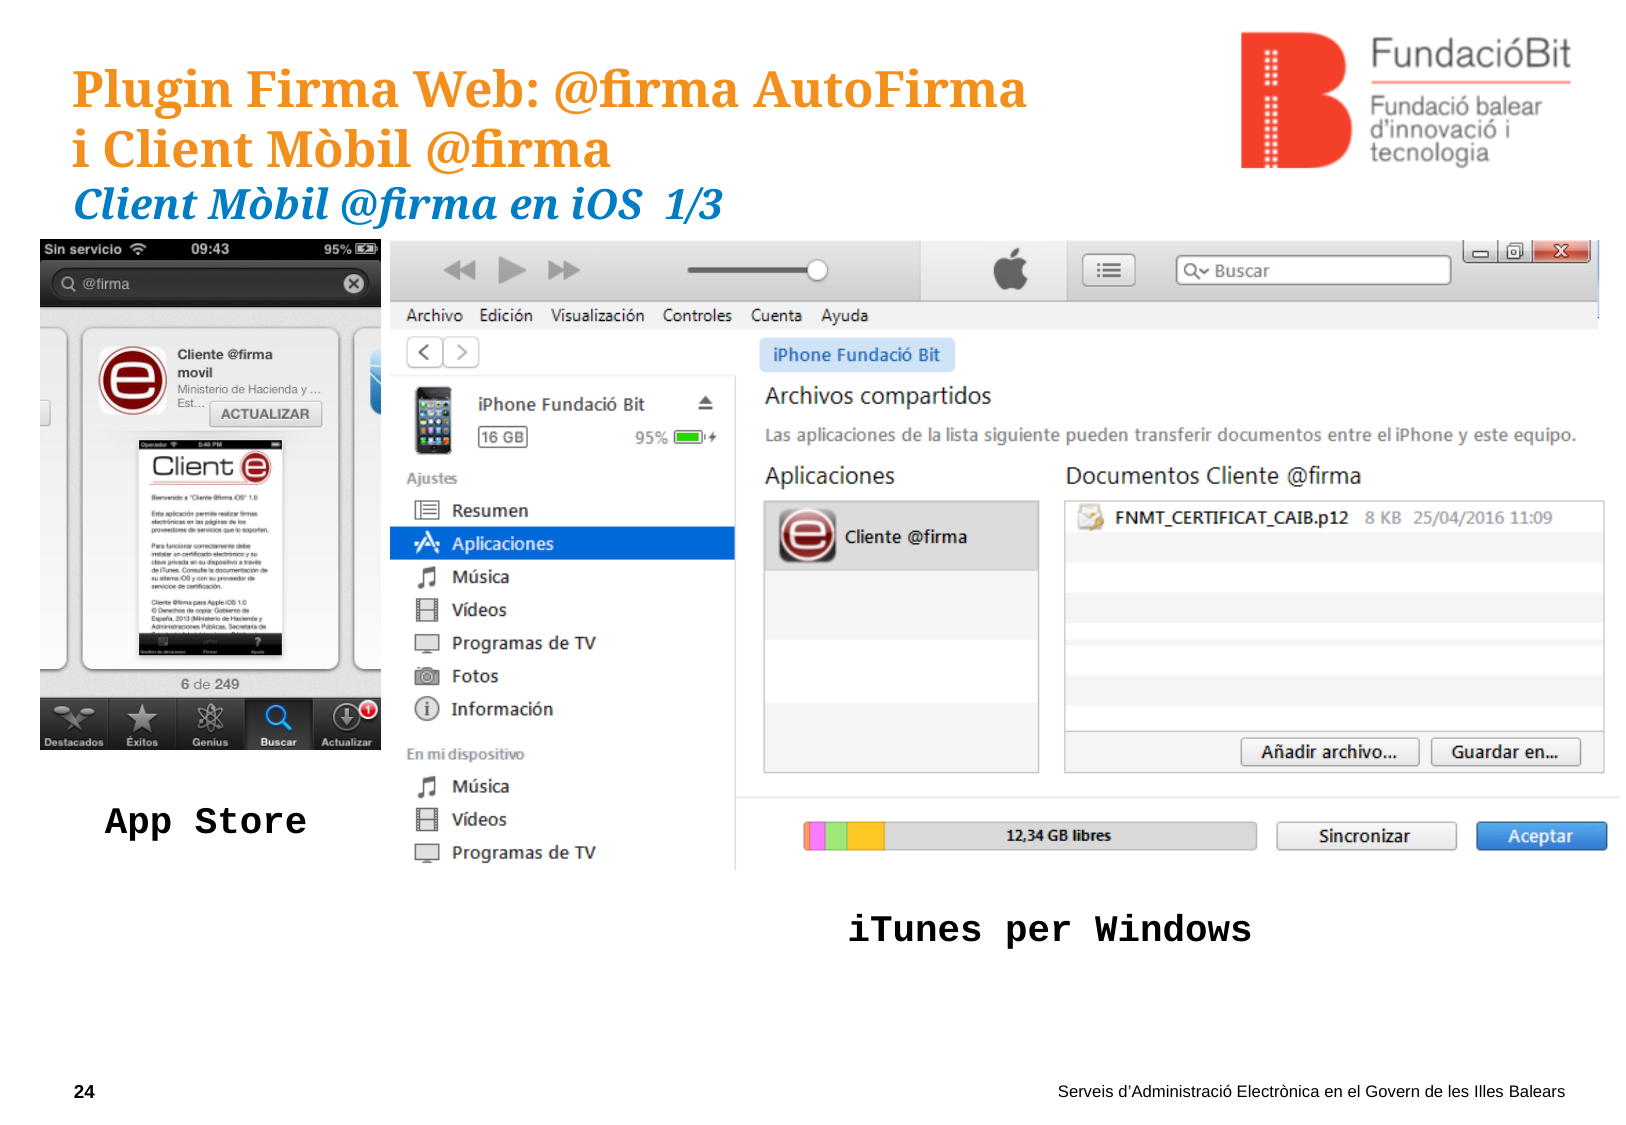

Plugin Firma Web: @firma AutoFirma
i Client Mòbil @firma
Client Mòbil @firma en iOS 1/3
App Store
iTunes per Windows